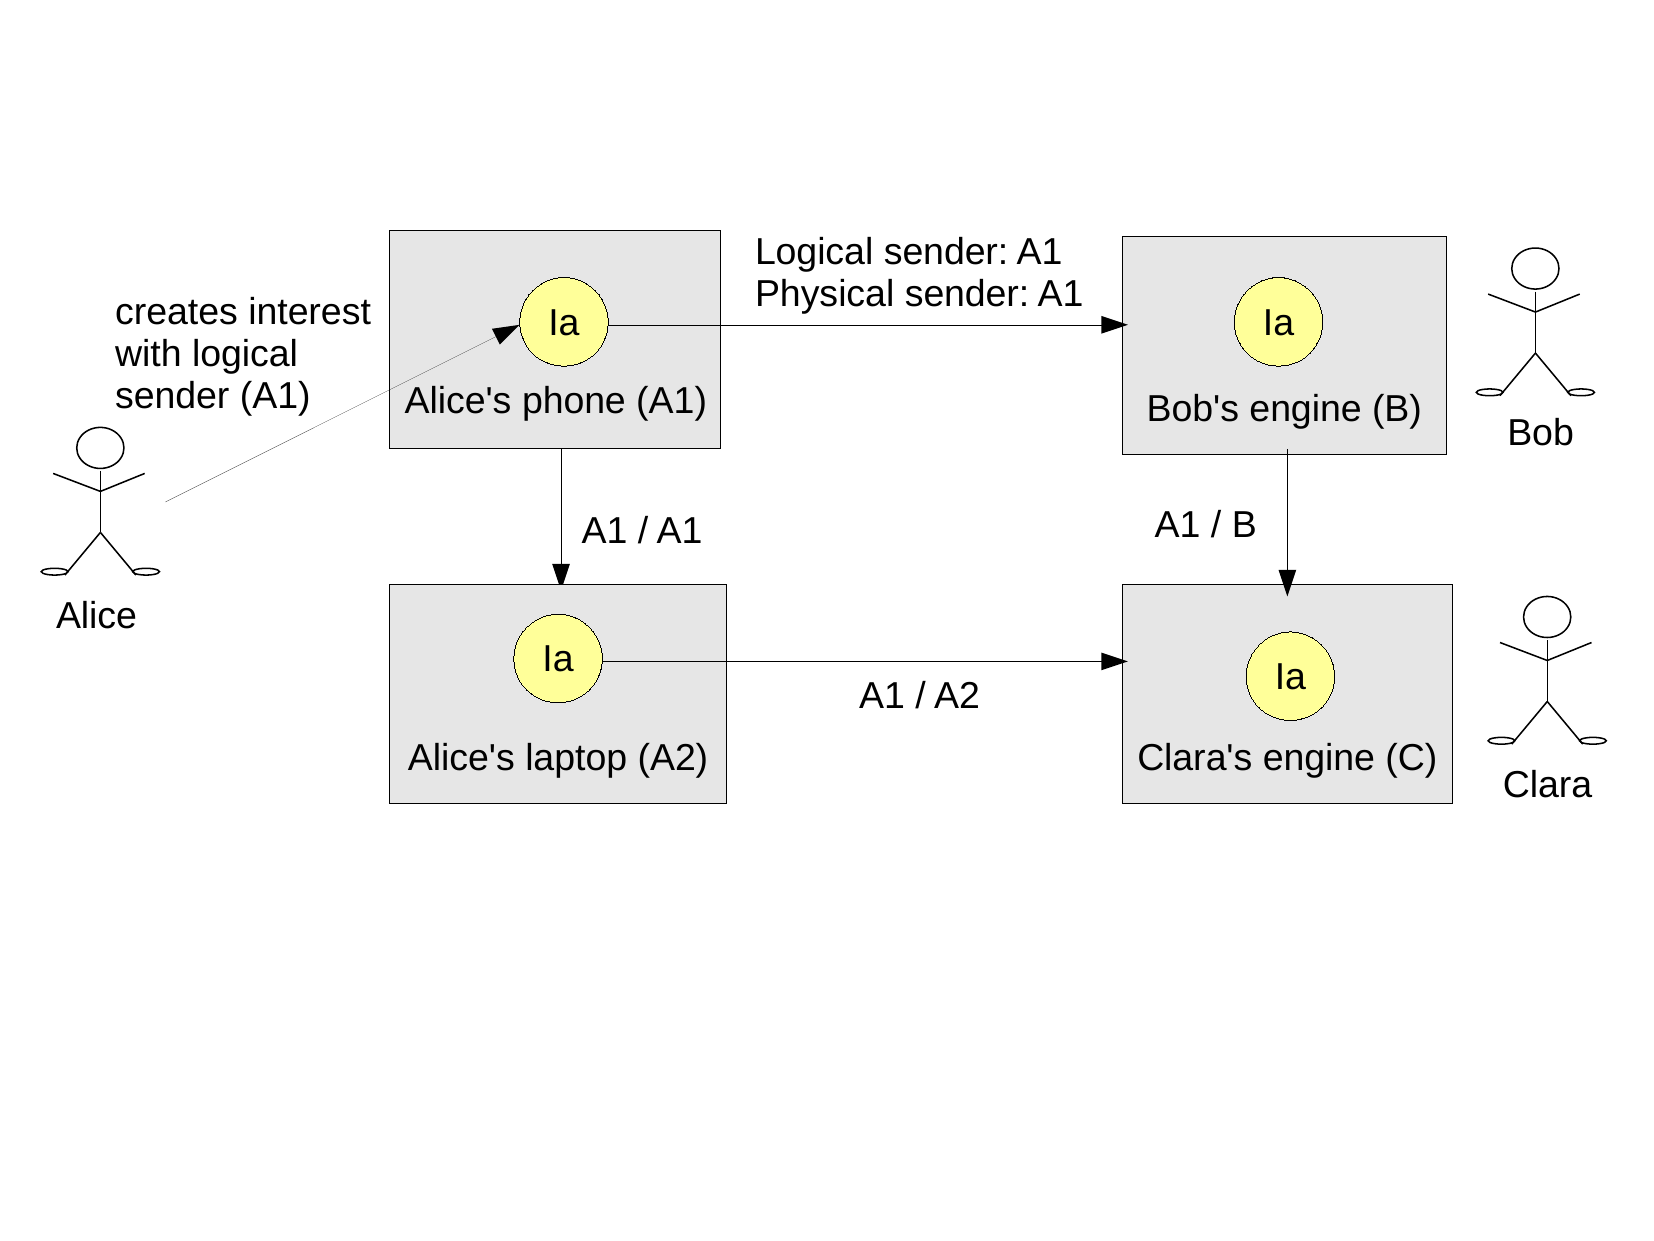

Logical sender: A1
Physical sender: A1
Bob's engine (B)
Ia
Ia
creates interest
with logical
sender (A1)
Alice's phone (A1)
Bob
A1 / B
A1 / A1
Alice's laptop (A2)
Clara's engine (C)
Alice
Ia
Ia
A1 / A2
Clara